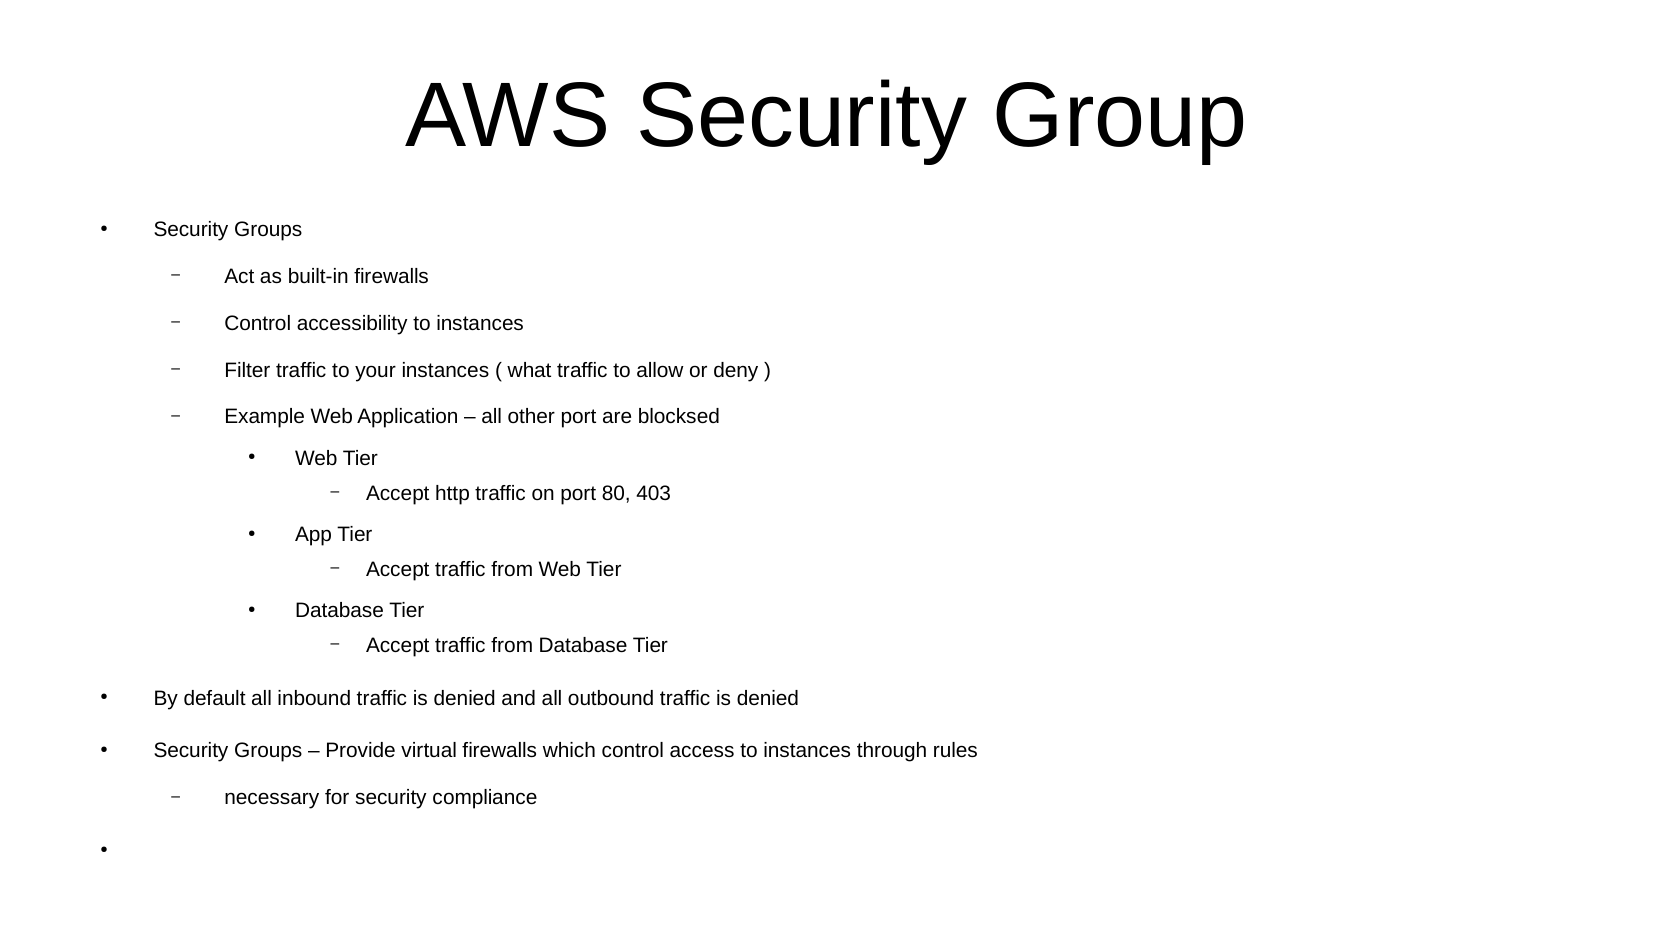

# AWS Security Group
Security Groups
Act as built-in firewalls
Control accessibility to instances
Filter traffic to your instances ( what traffic to allow or deny )
Example Web Application – all other port are blocksed
Web Tier
Accept http traffic on port 80, 403
App Tier
Accept traffic from Web Tier
Database Tier
Accept traffic from Database Tier
By default all inbound traffic is denied and all outbound traffic is denied
Security Groups – Provide virtual firewalls which control access to instances through rules
necessary for security compliance